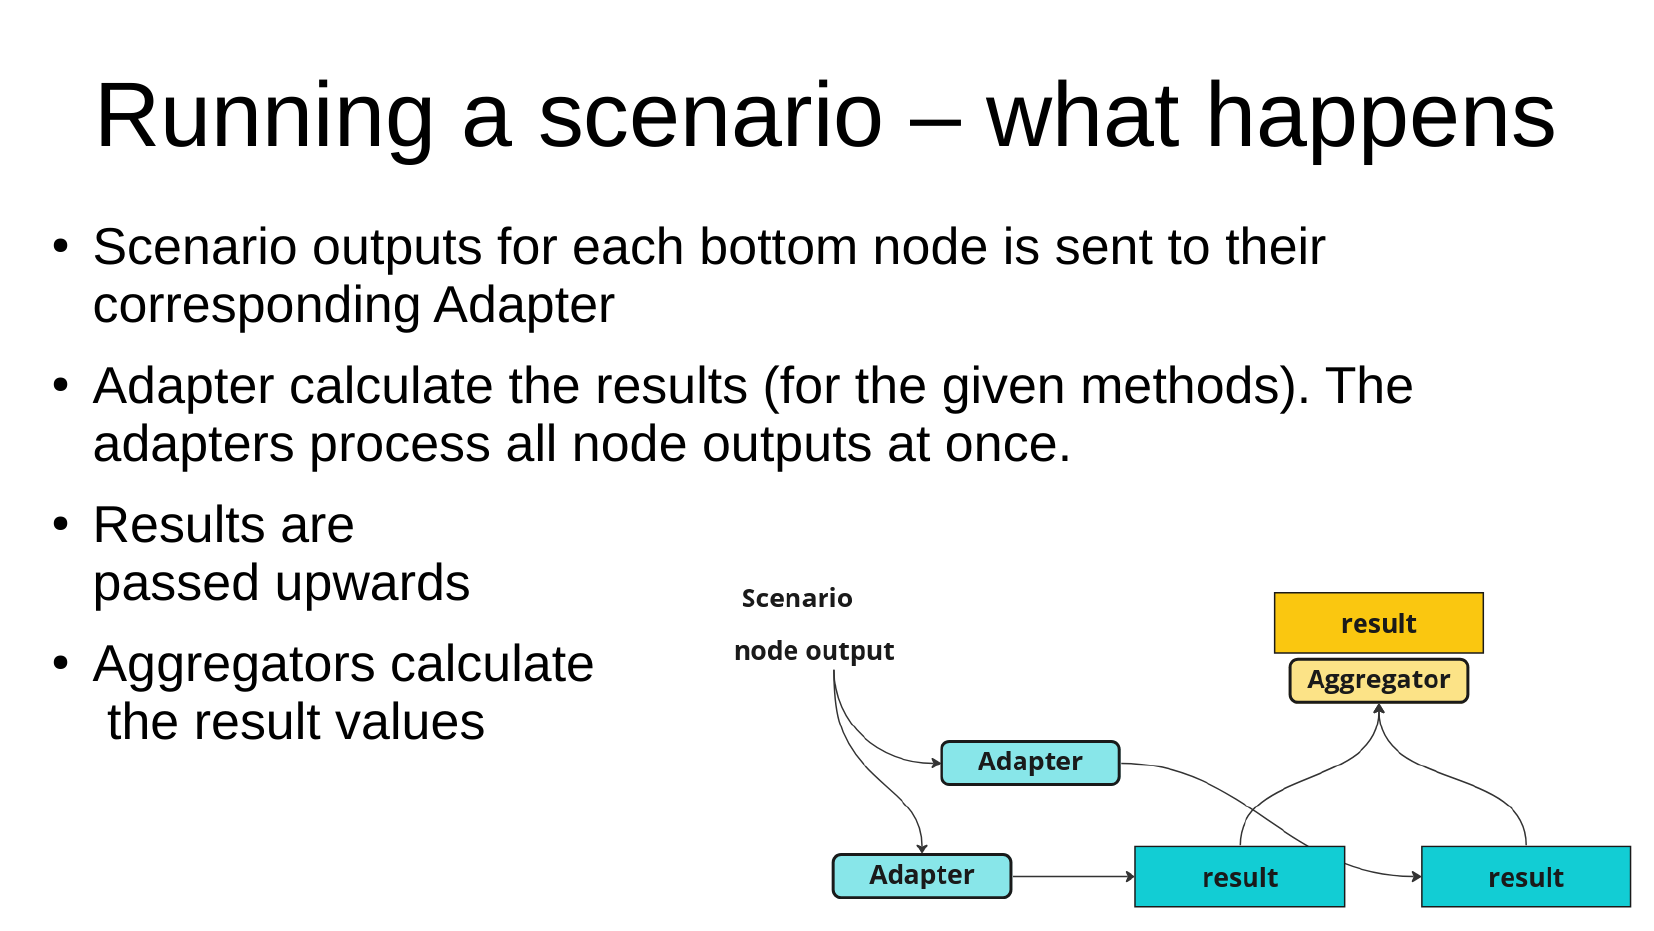

# Running a scenario – what happens
Scenario outputs for each bottom node is sent to their corresponding Adapter
Adapter calculate the results (for the given methods). The adapters process all node outputs at once.
Results are
passed upwards
Aggregators calculate
 the result values